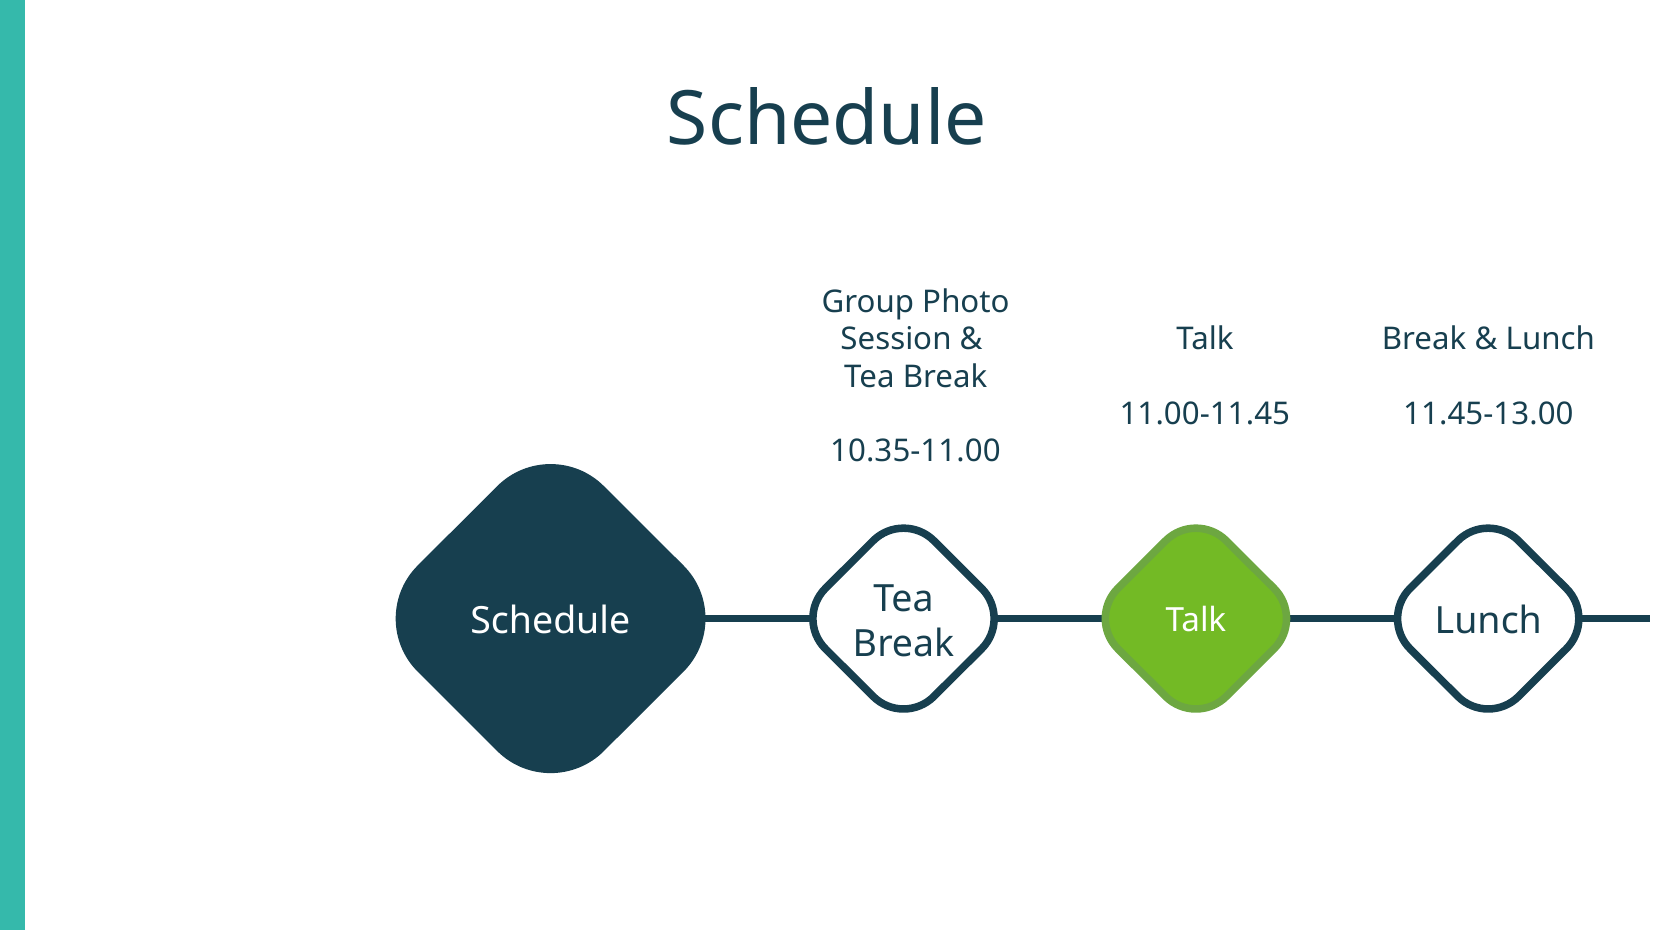

Schedule
Group Photo Session &
Tea Break
10.35-11.00
Talk
11.00-11.45
Break & Lunch
11.45-13.00
Schedule
Tea
Break
Talk
Lunch